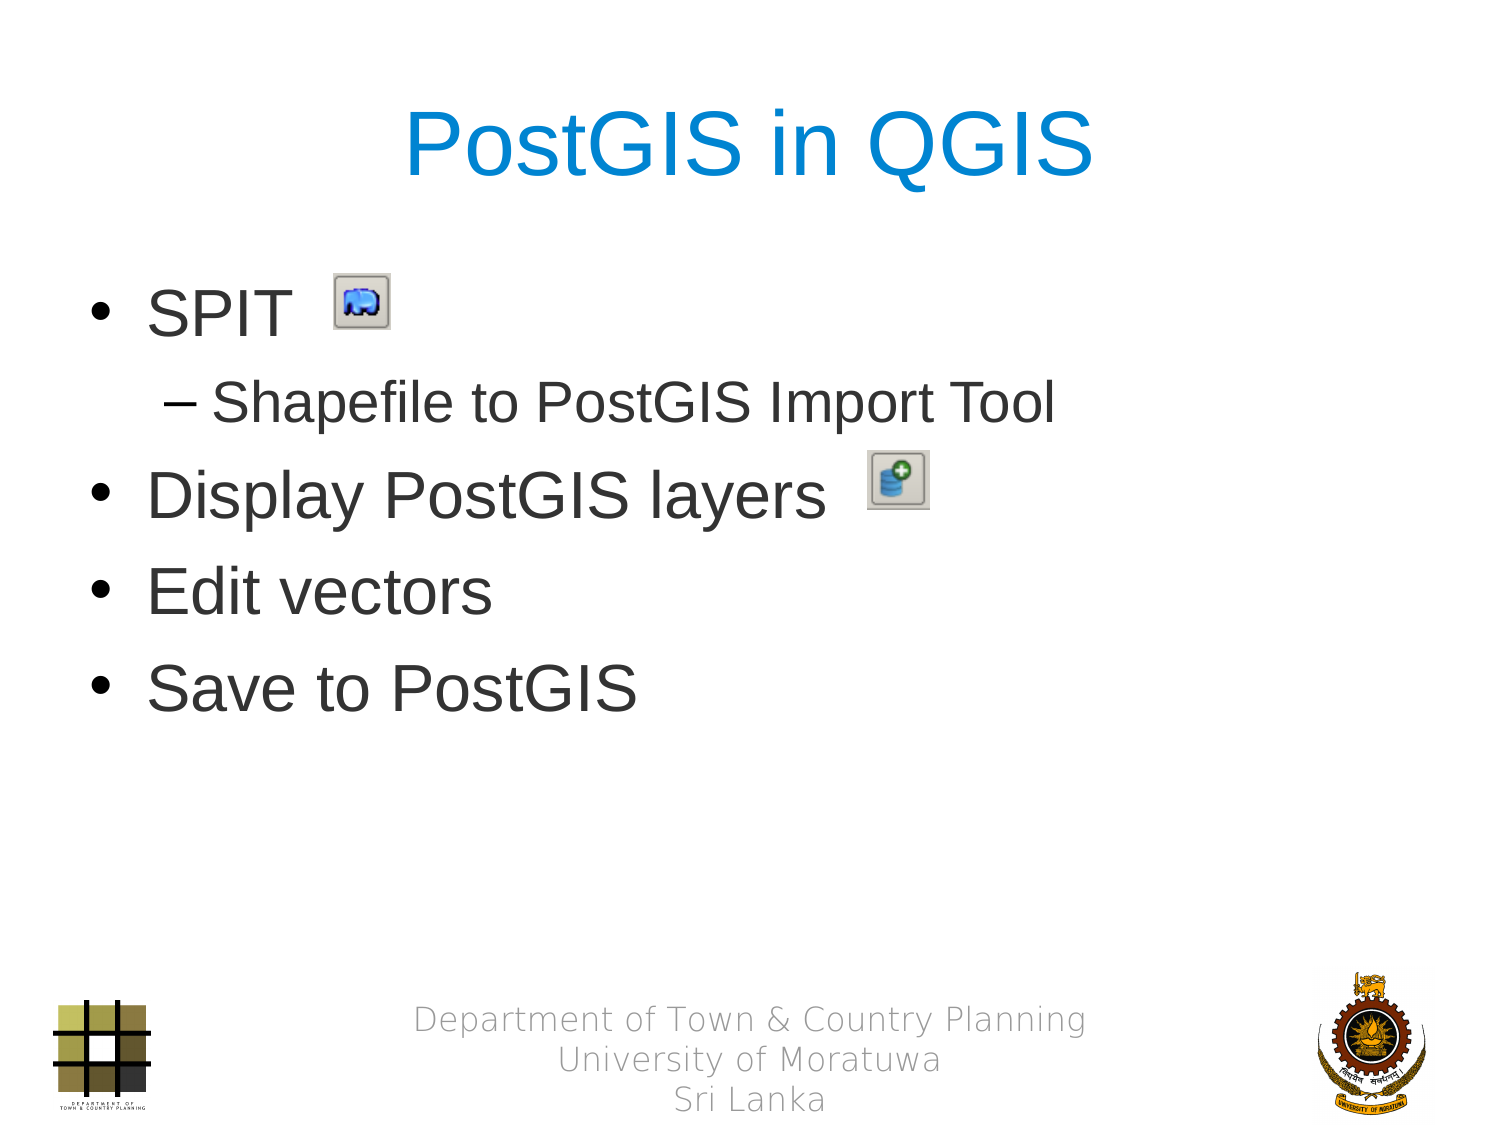

# PostGIS in QGIS
SPIT
Shapefile to PostGIS Import Tool
Display PostGIS layers
Edit vectors
Save to PostGIS